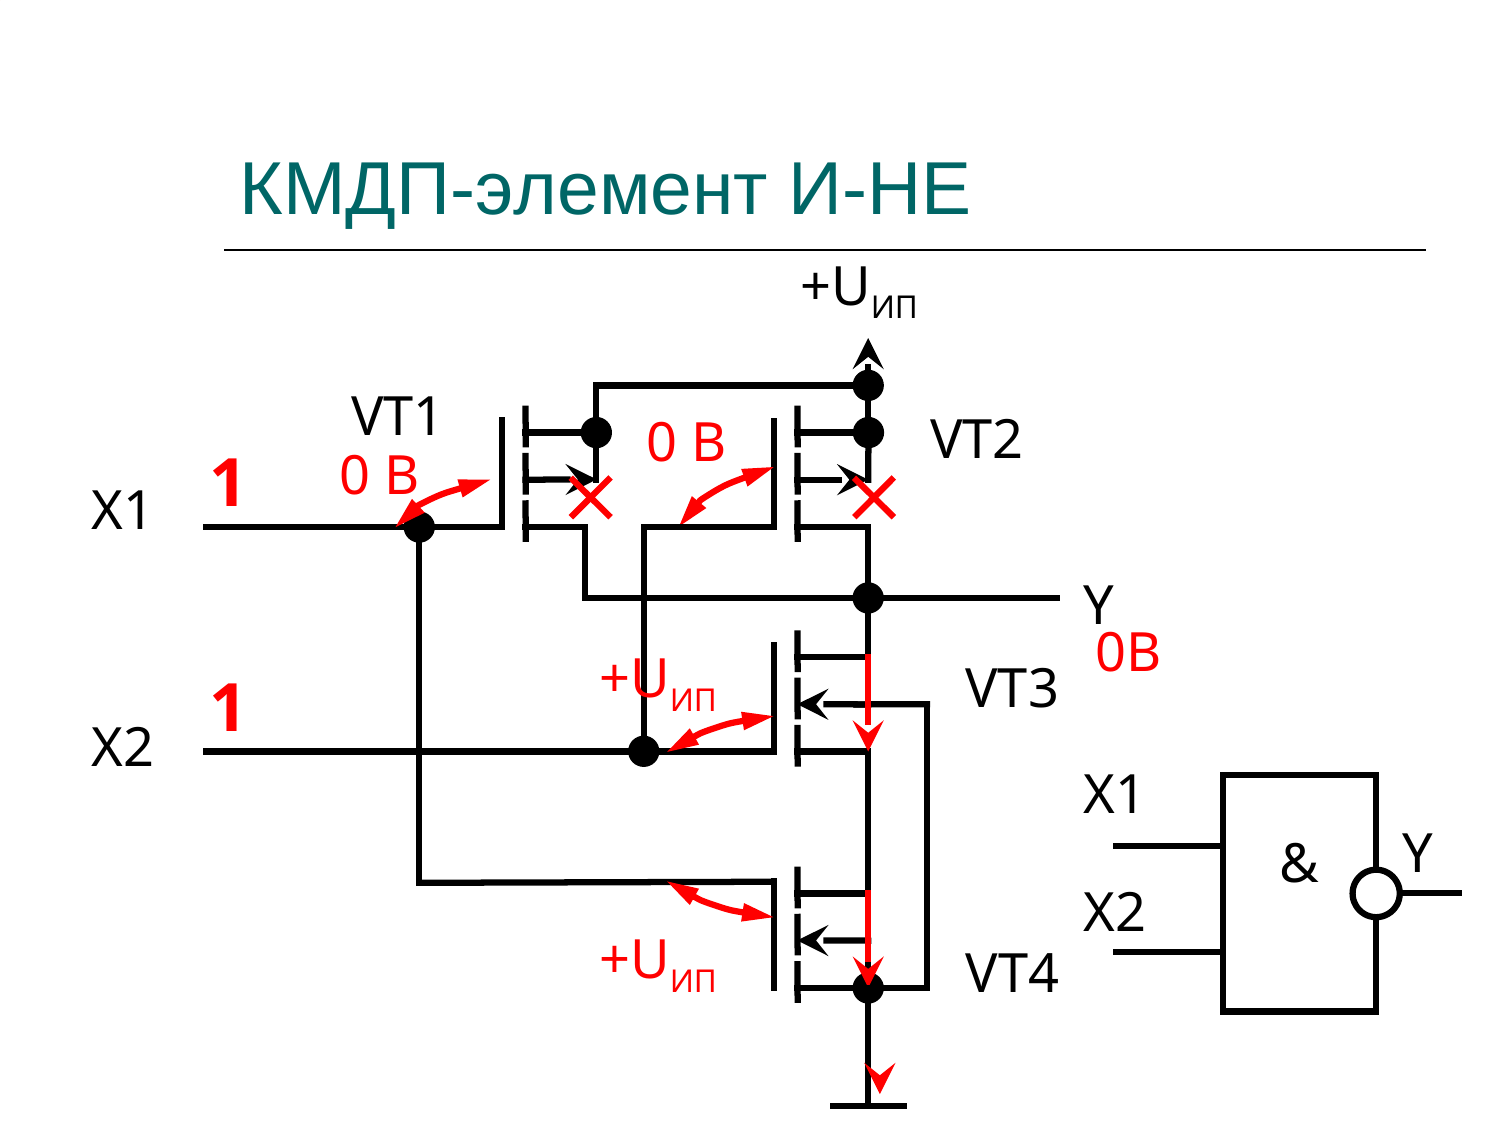

# КМДП-элемент И-НЕ
+UИП
VT1
VT2
0 В
1
0 В
X1
Y
0В
+UИП
VT3
1
X2
X1
&
Y
X2
+UИП
VT4